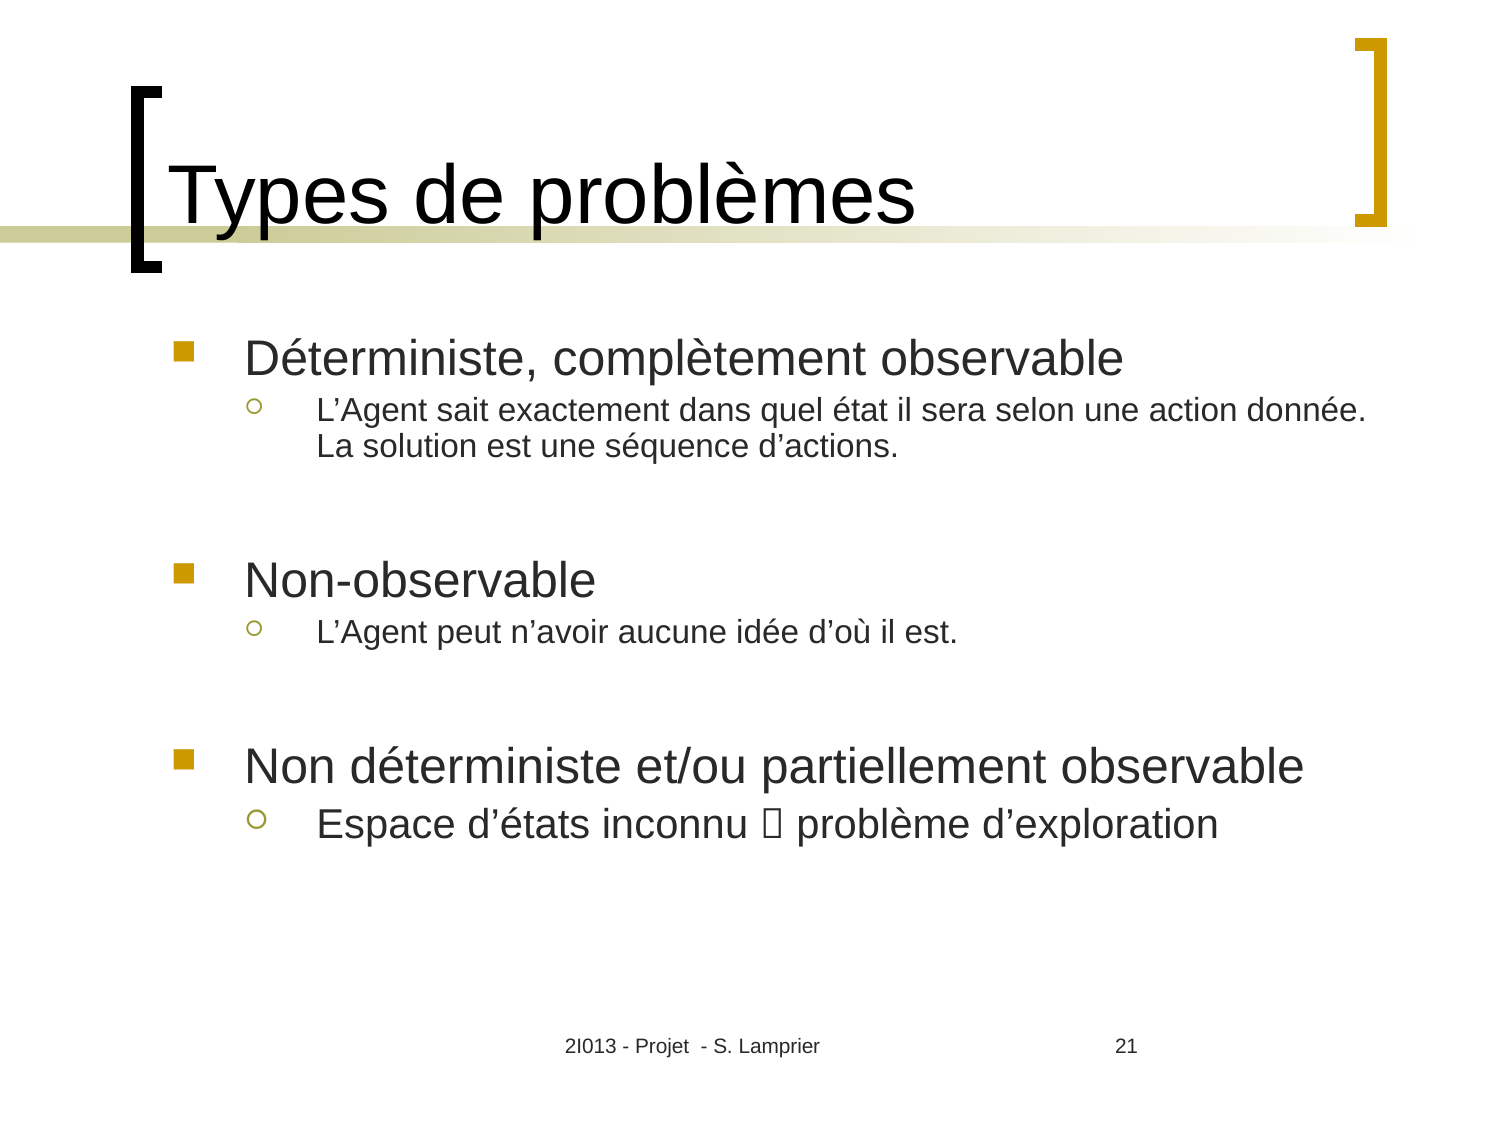

# Types de problèmes
Déterministe, complètement observable
L’Agent sait exactement dans quel état il sera selon une action donnée. La solution est une séquence d’actions.
Non-observable
L’Agent peut n’avoir aucune idée d’où il est.
Non déterministe et/ou partiellement observable
Espace d’états inconnu  problème d’exploration
2I013 - Projet - S. Lamprier